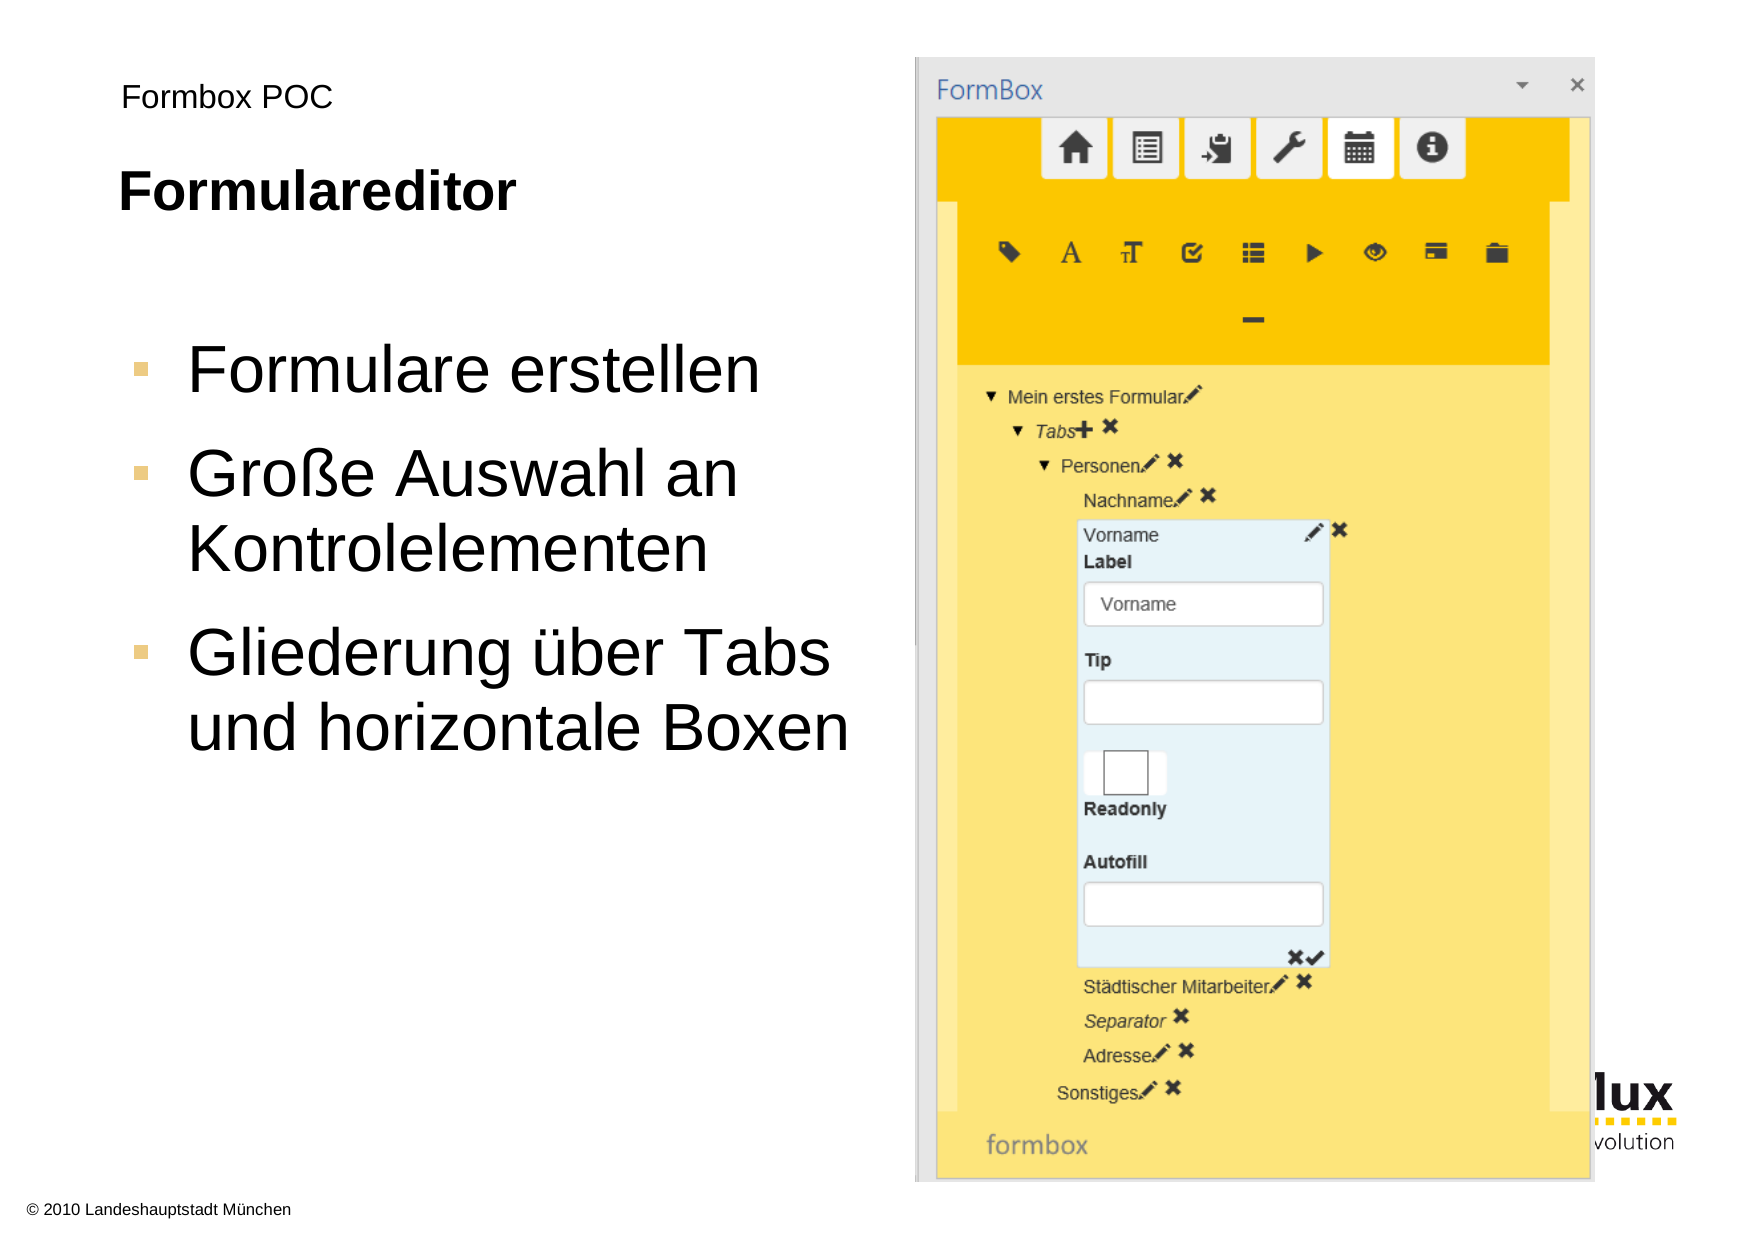

# Formulareditor
Formulare erstellen
Große Auswahl an Kontrolelementen
Gliederung über Tabs und horizontale Boxen